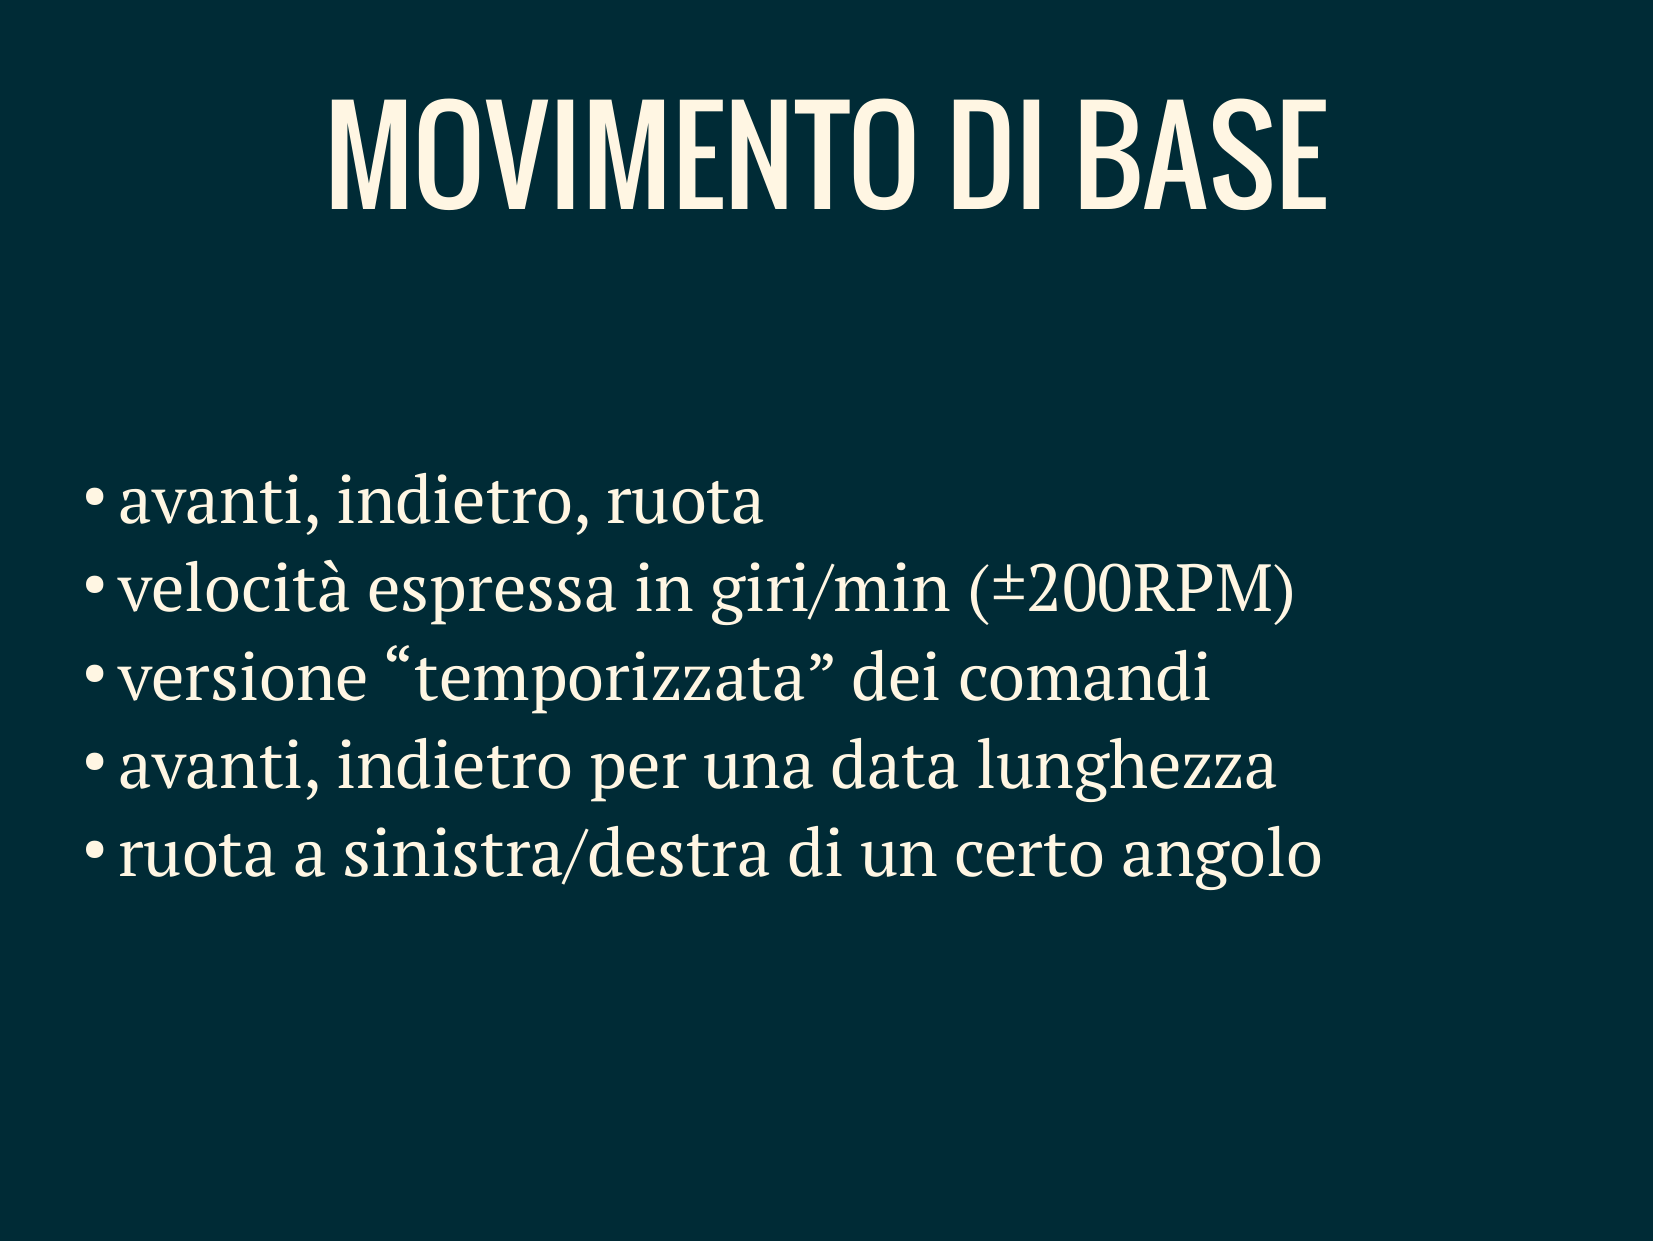

# MOVIMENTO DI BASE
avanti, indietro, ruota
velocità espressa in giri/min (±200RPM)
versione “temporizzata” dei comandi
avanti, indietro per una data lunghezza
ruota a sinistra/destra di un certo angolo